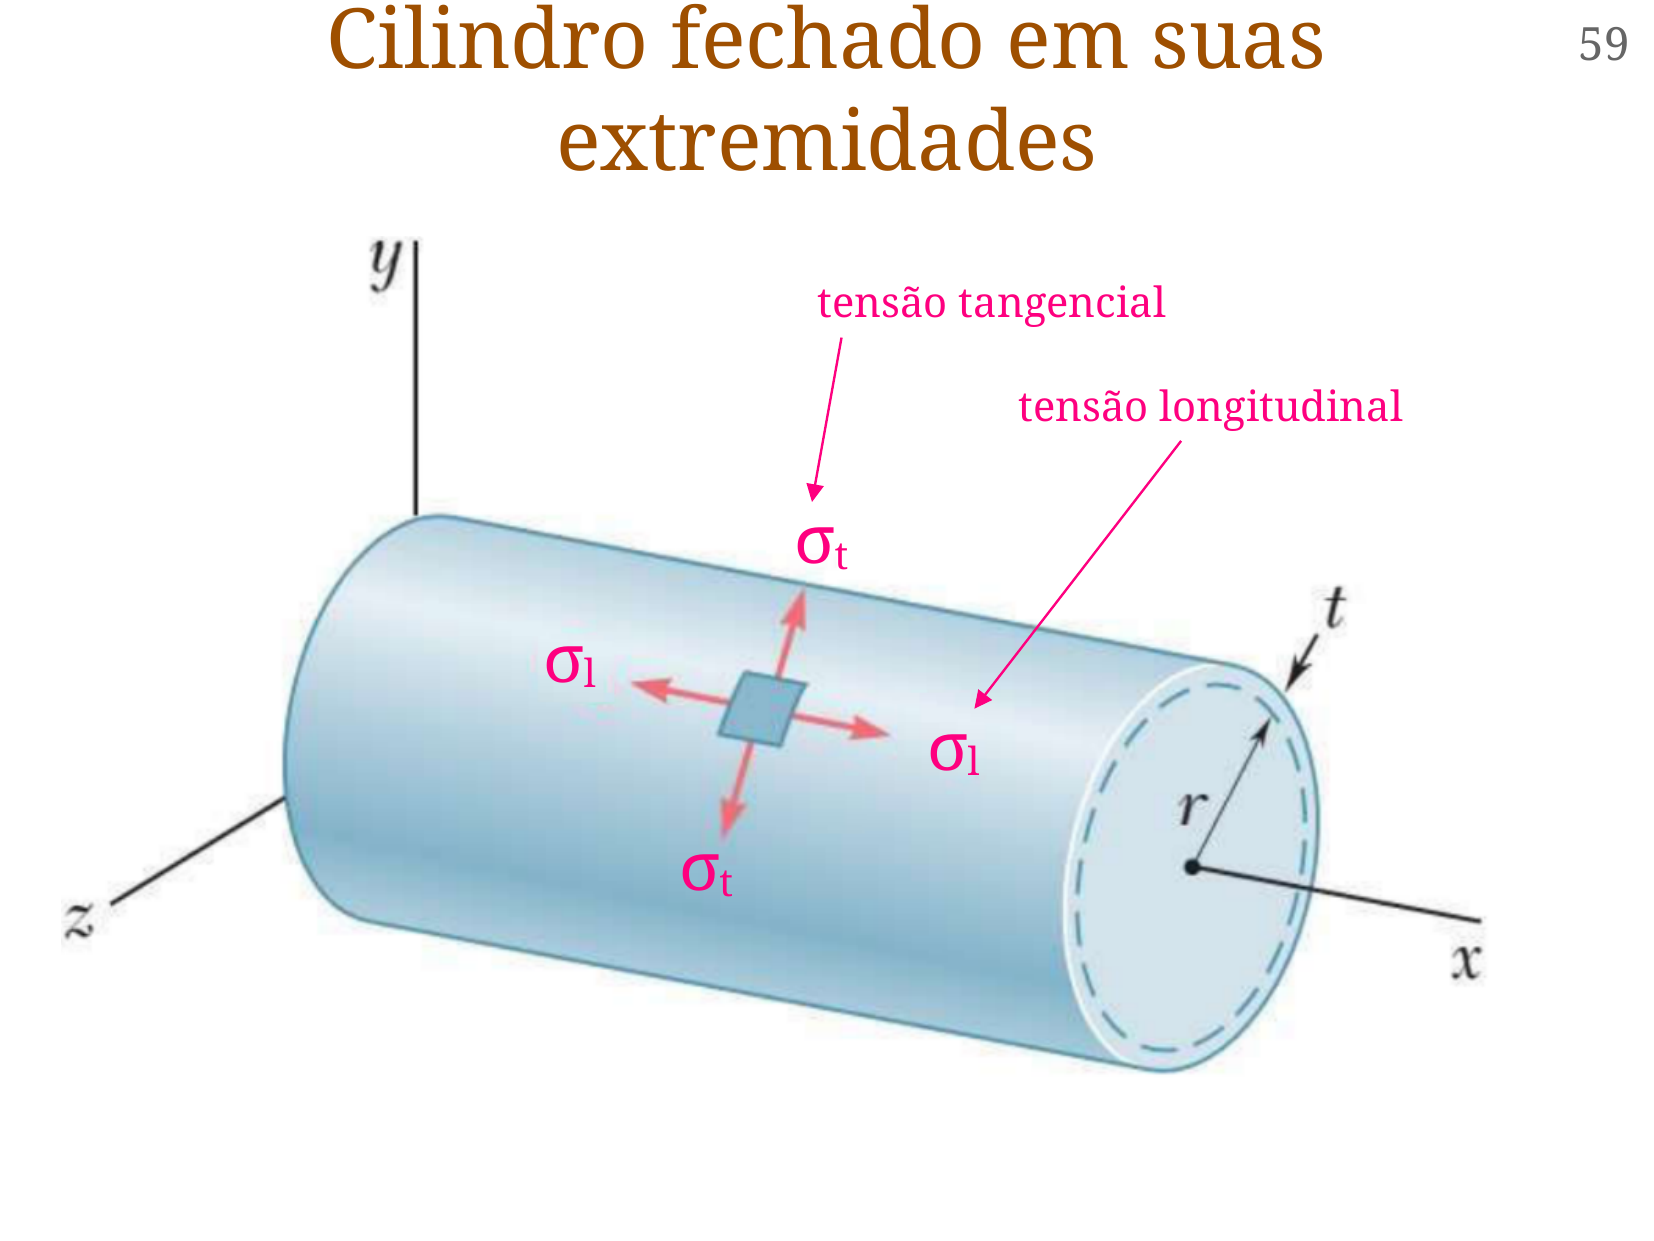

# Cilindro fechado em suas extremidades
59
tensão tangencial
tensão longitudinal
σt
σl
σl
σt